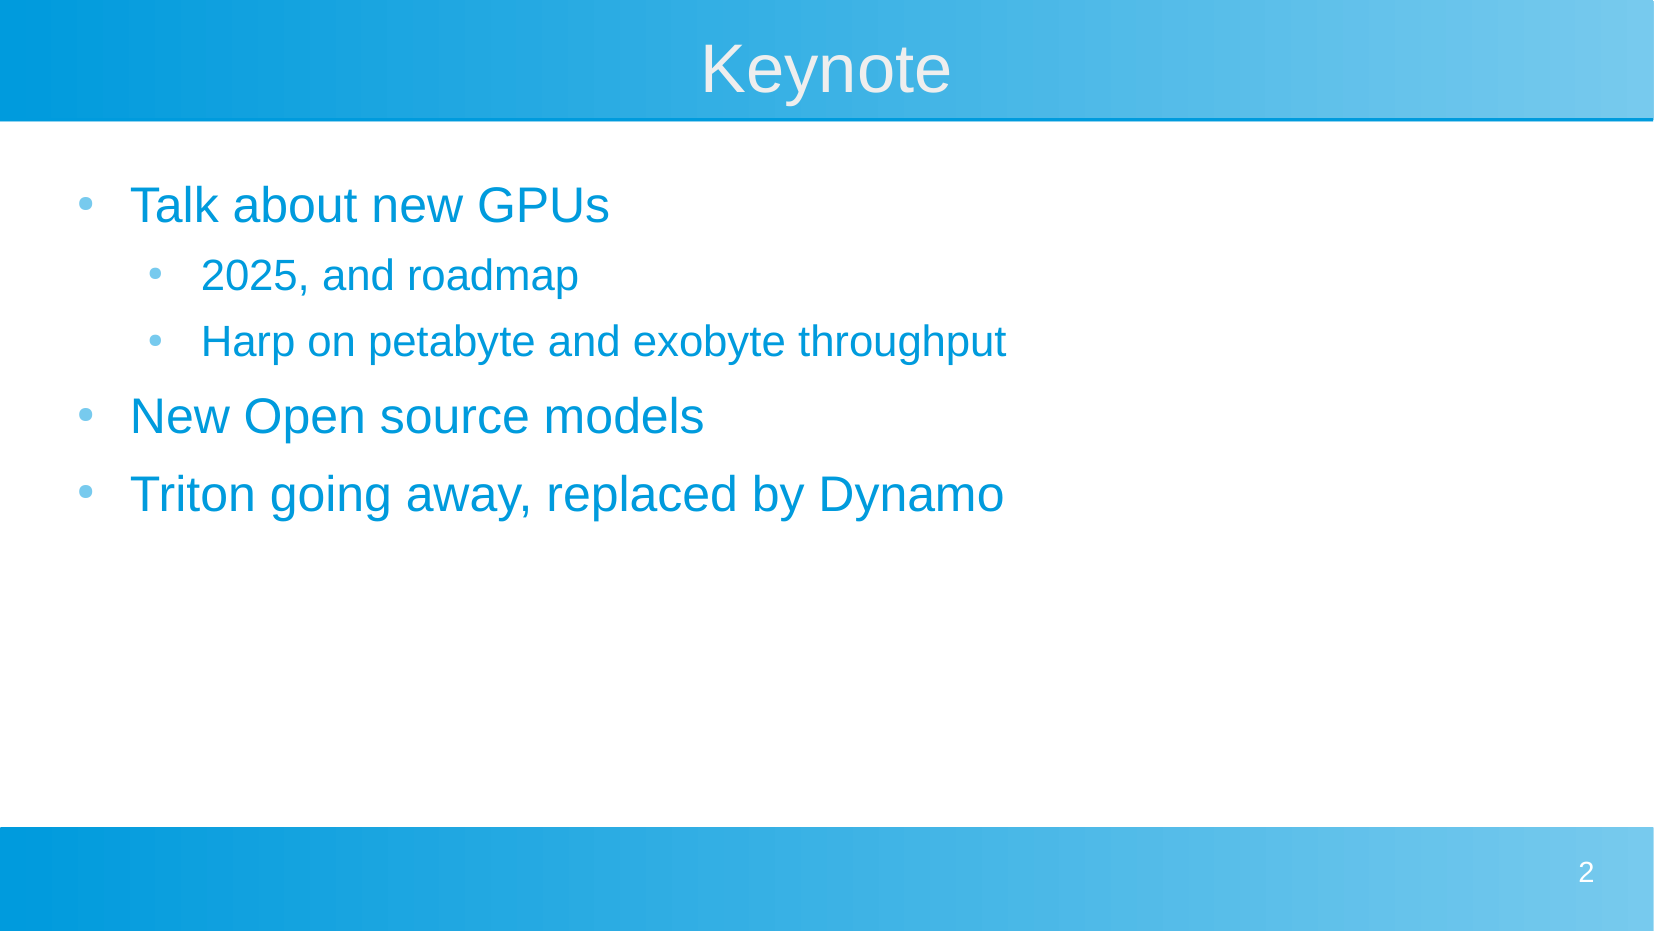

# Keynote
Talk about new GPUs
2025, and roadmap
Harp on petabyte and exobyte throughput
New Open source models
Triton going away, replaced by Dynamo
2